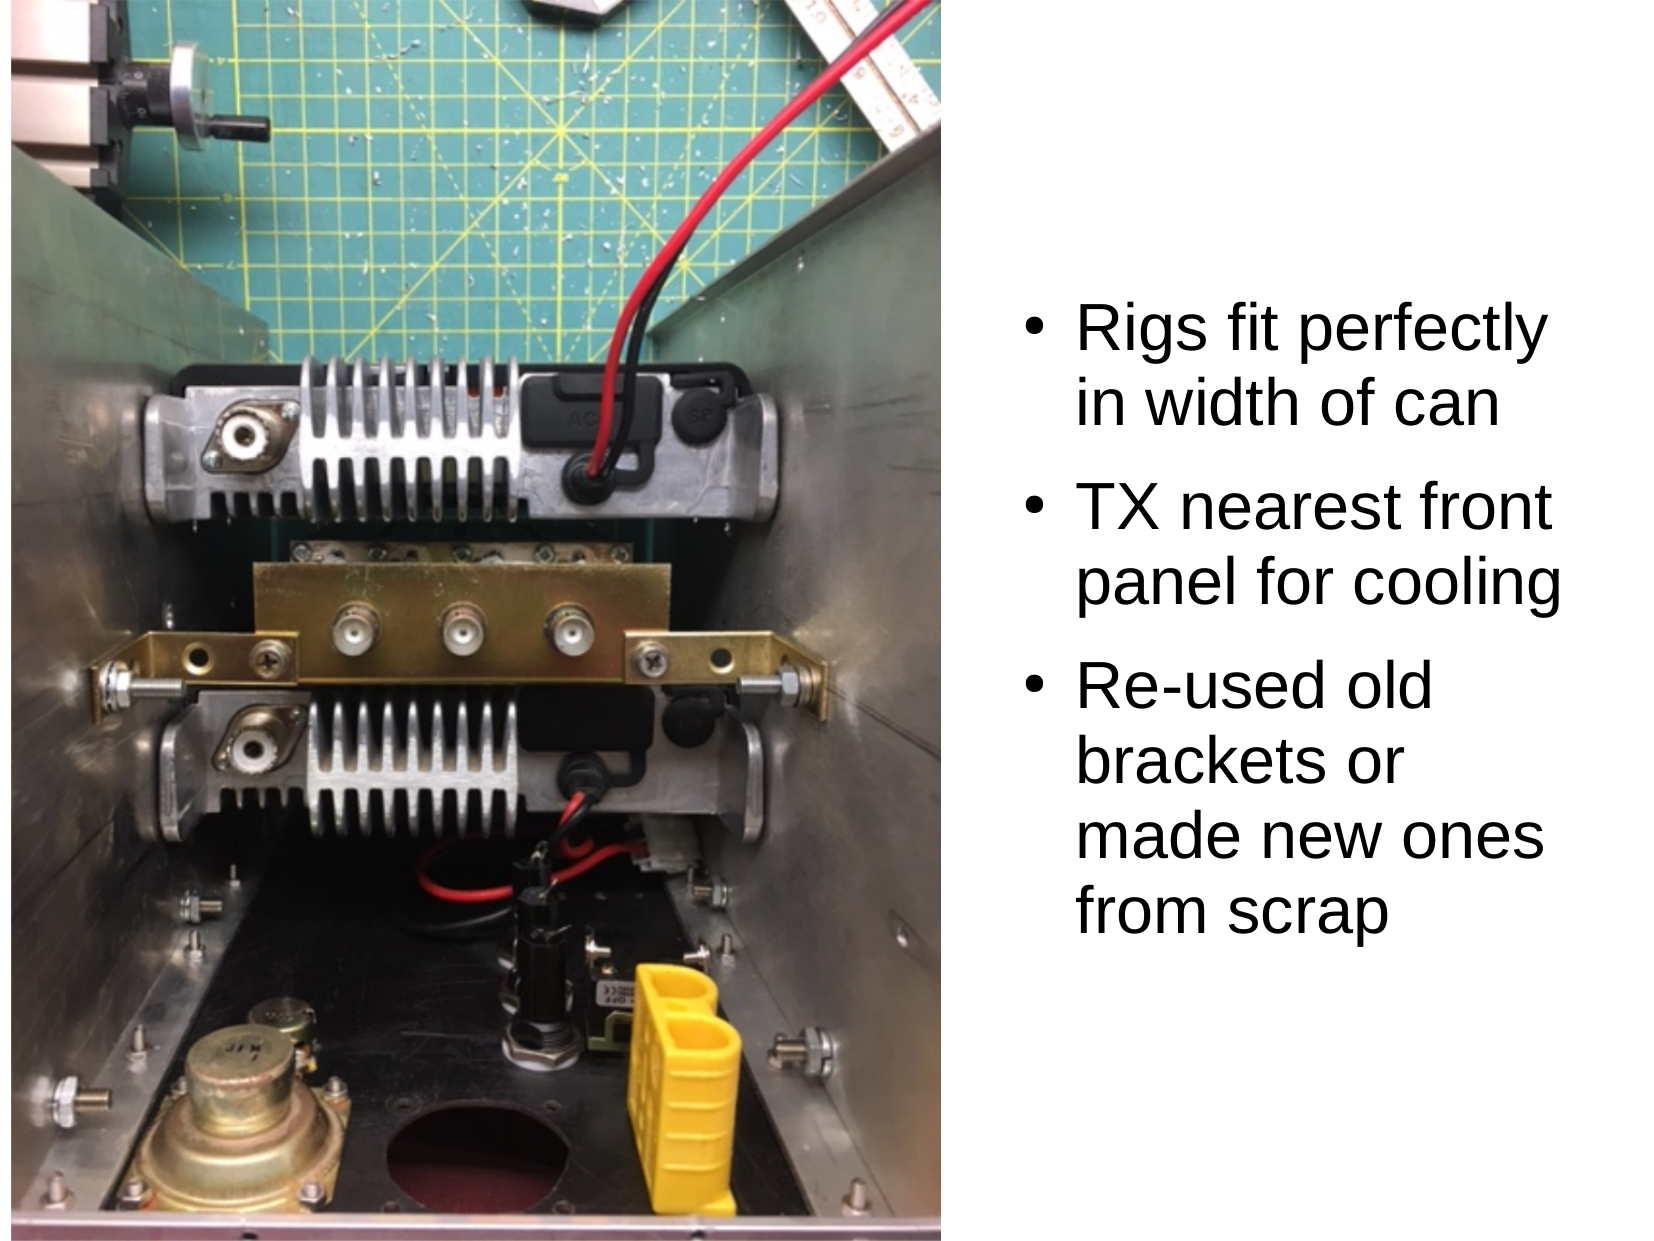

# Rigs fit perfectly in width of can
TX nearest front panel for cooling
Re-used old brackets or made new ones from scrap